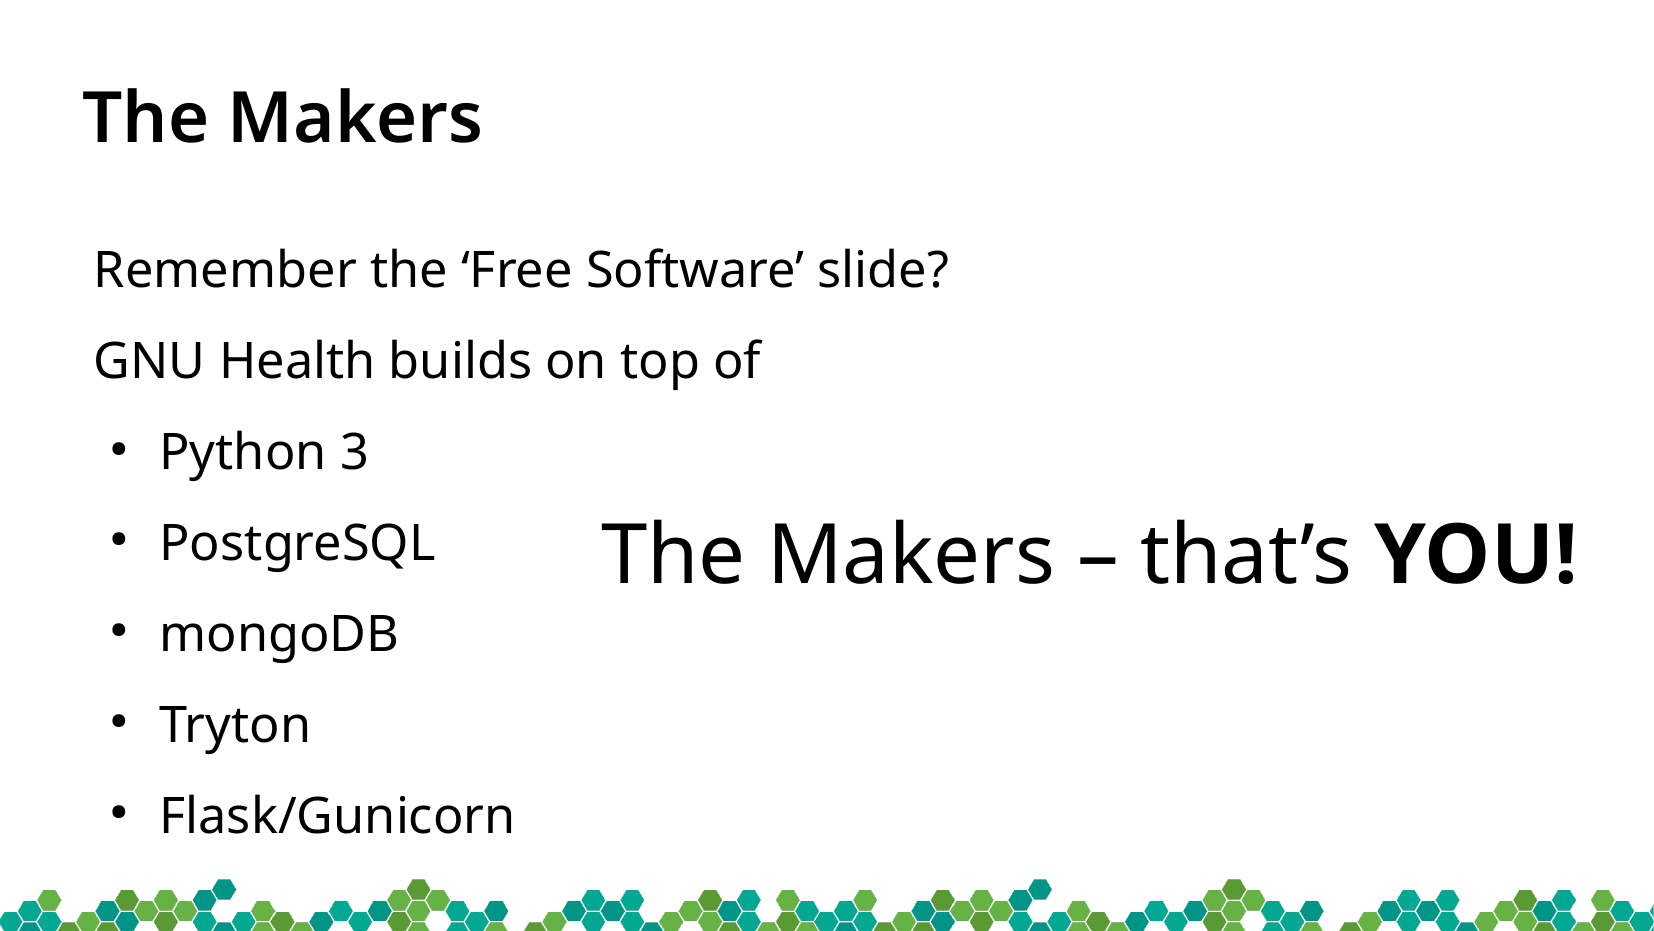

# The Makers
Remember the ‘Free Software’ slide?
GNU Health builds on top of
Python 3
PostgreSQL
mongoDB
Tryton
Flask/Gunicorn
The Makers – that’s YOU!